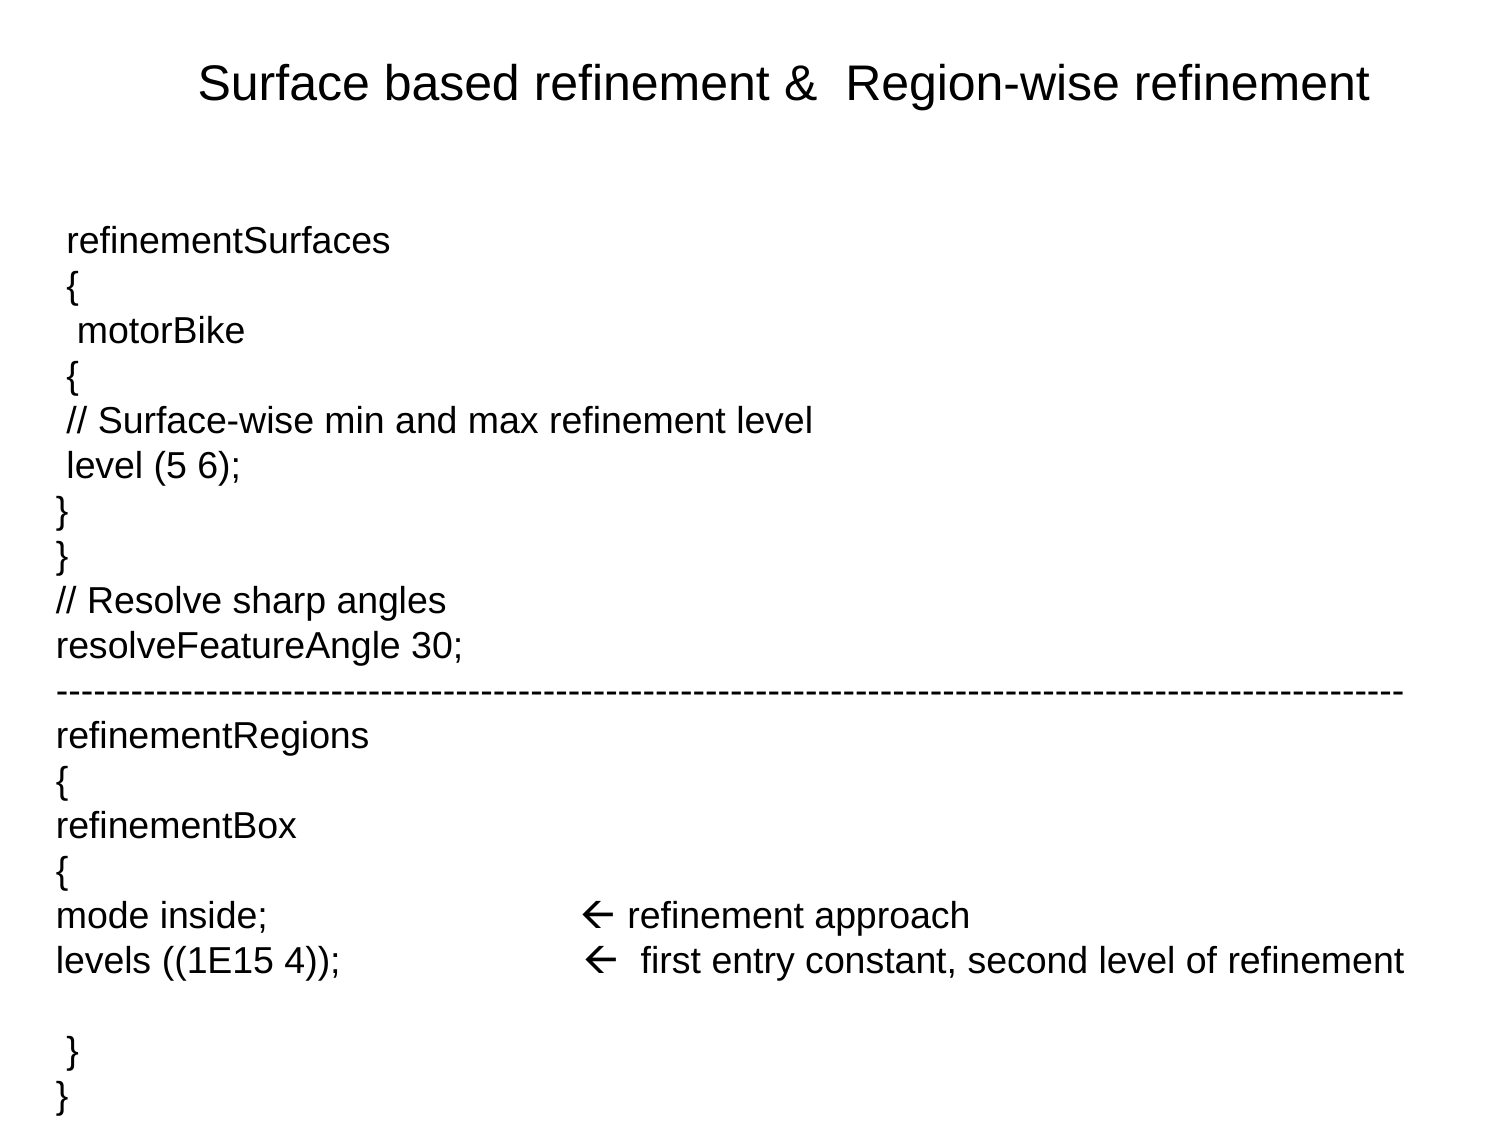

Surface based refinement & Region-wise refinement
 refinementSurfaces
 {
 motorBike
 {
 // Surface-wise min and max refinement level
 level (5 6);
}
}
// Resolve sharp angles
resolveFeatureAngle 30;
------------------------------------------------------------------------------------------------------------
refinementRegions
{
refinementBox
{
mode inside; 	  refinement approach
levels ((1E15 4));  first entry constant, second level of refinement
 }
}